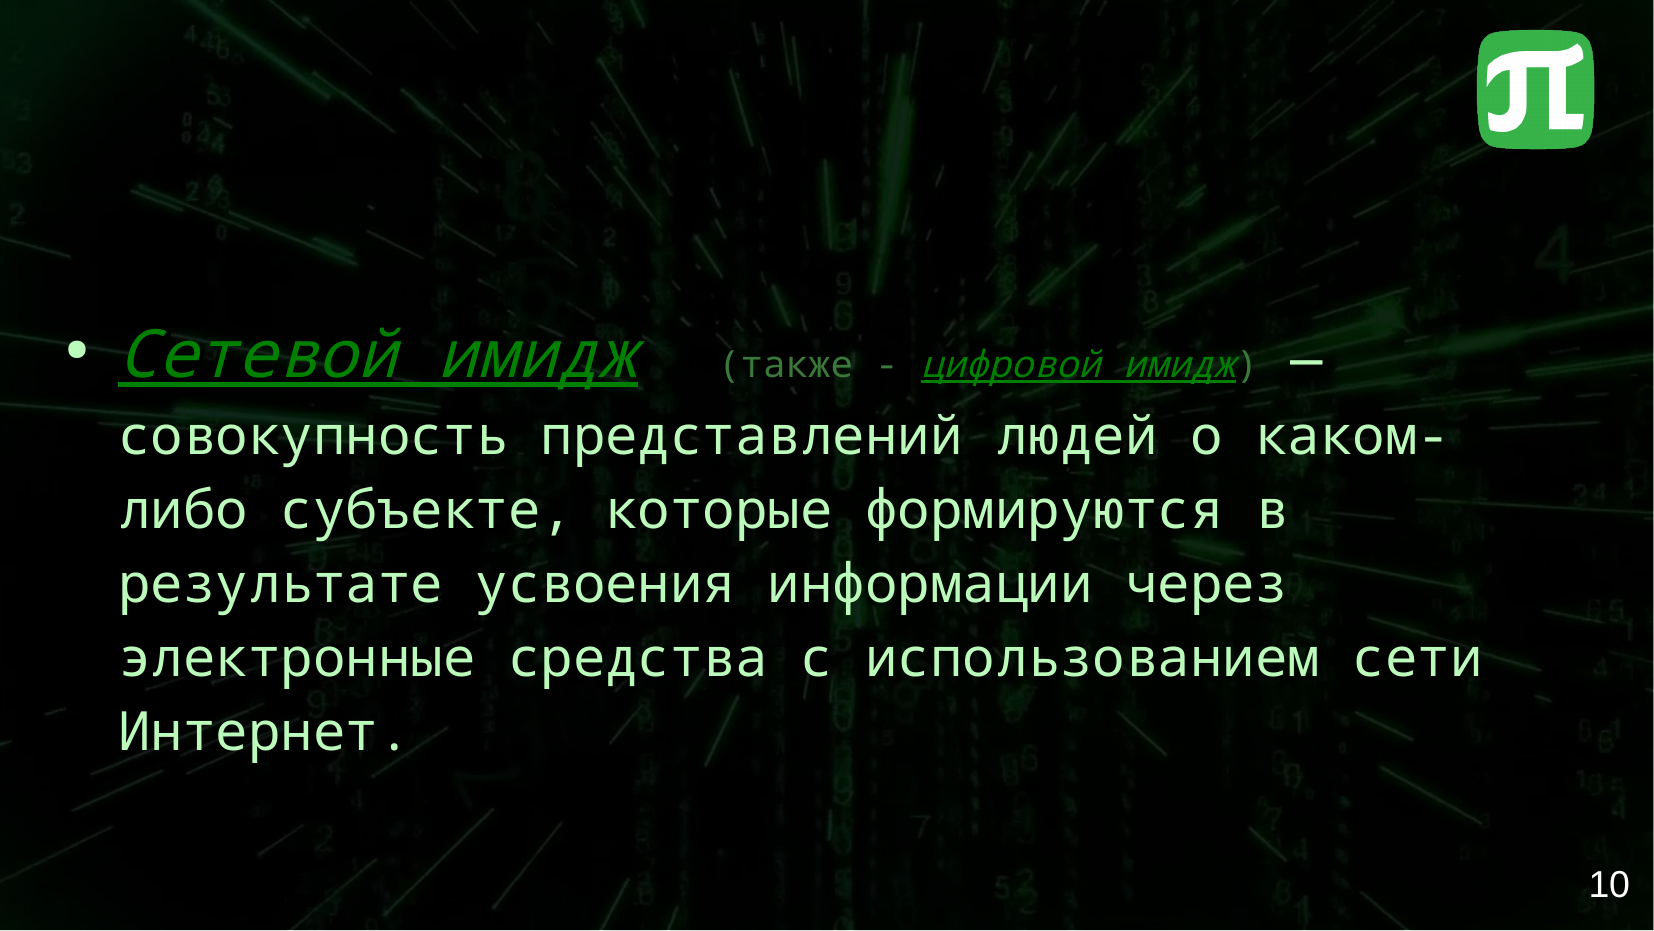

# Сетевой имидж (также - цифровой имидж) — совокупность представлений людей о каком-либо субъекте, которые формируются в результате усвоения информации через электронные средства с использованием сети Интернет.
10